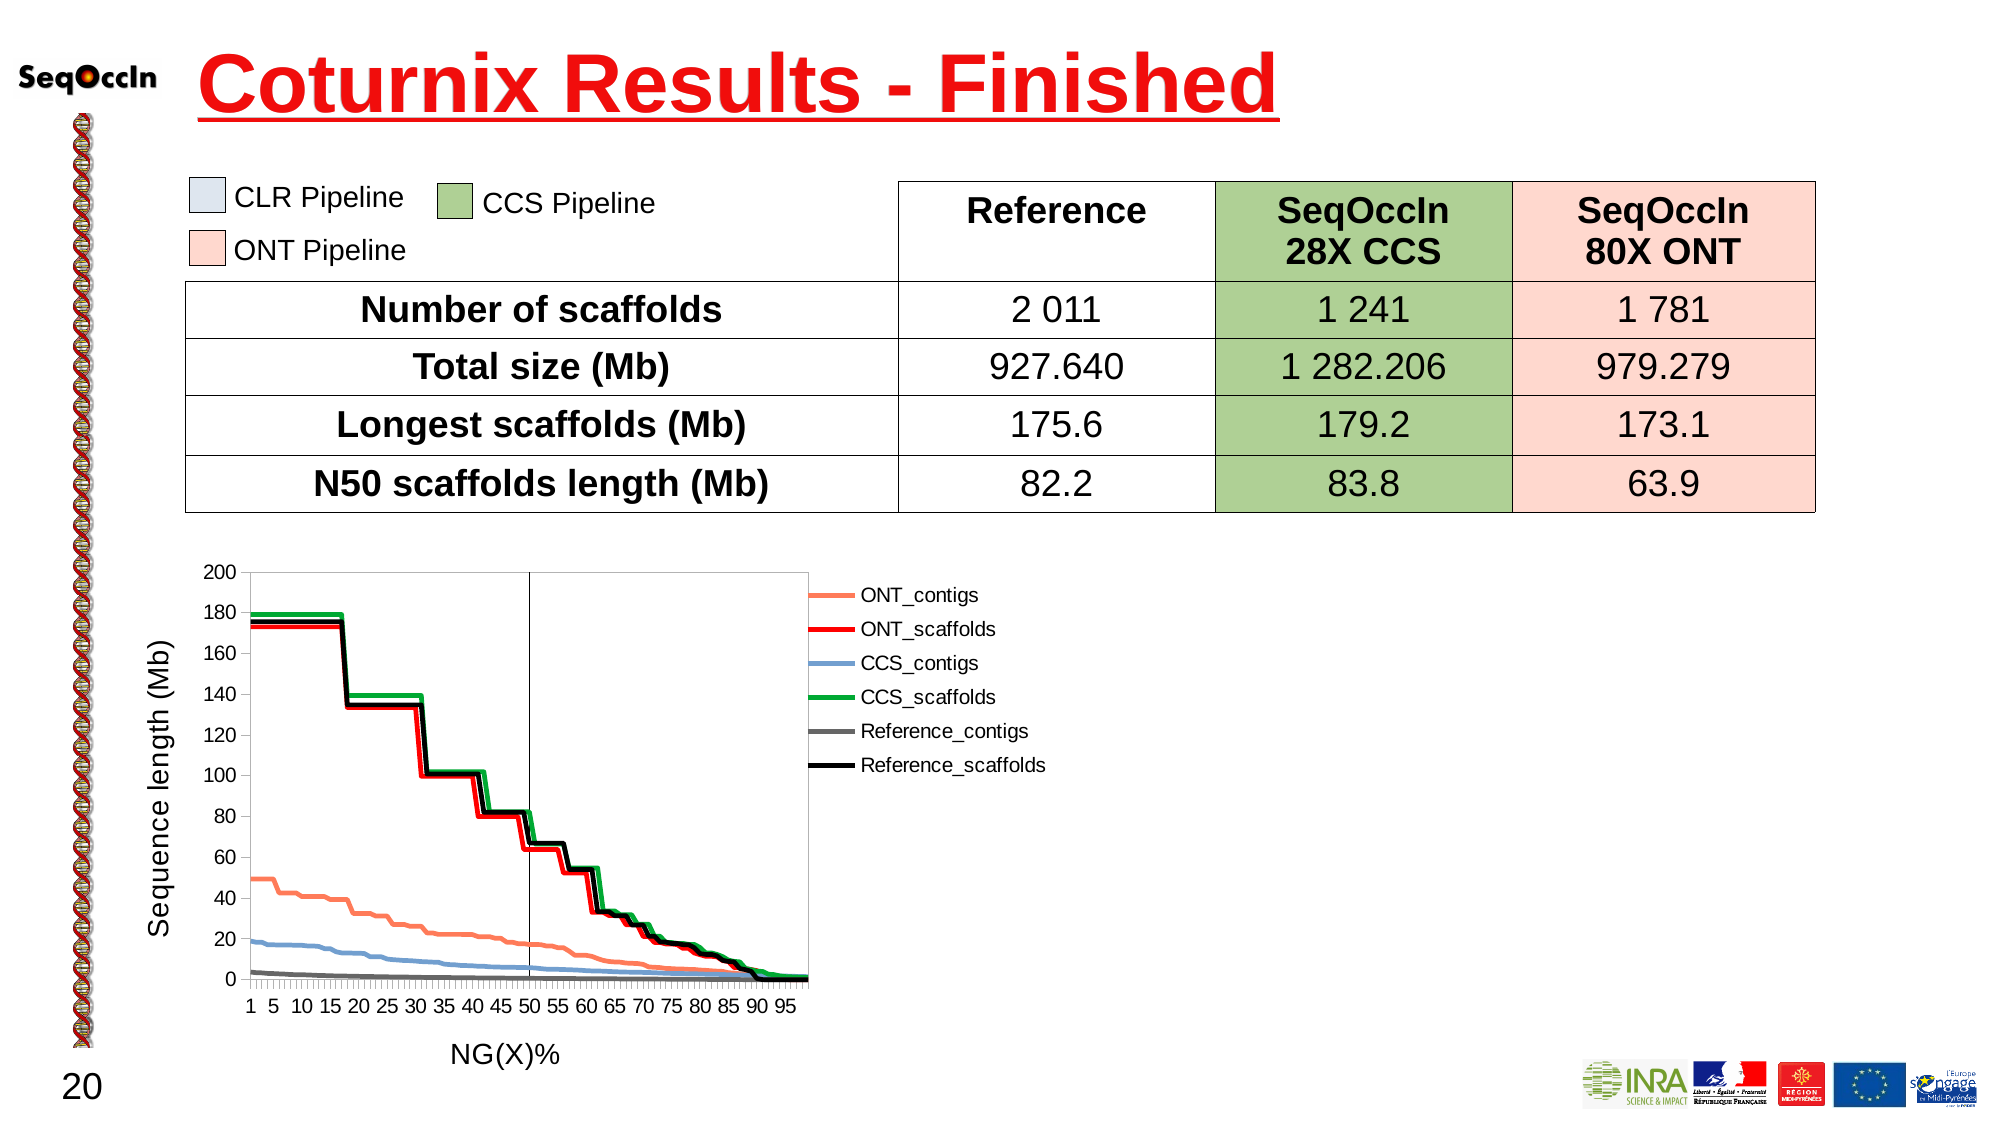

Coturnix Results - Finished
CLR Pipeline
CCS Pipeline
| | Reference | SeqOccIn 28X CCS | SeqOccIn 80X ONT |
| --- | --- | --- | --- |
| Number of scaffolds | 2 011 | 1 241 | 1 781 |
| Total size (Mb) | 927.640 | 1 282.206 | 979.279 |
| Longest scaffolds (Mb) | 175.6 | 179.2 | 173.1 |
| N50 scaffolds length (Mb) | 82.2 | 83.8 | 63.9 |
ONT Pipeline
### Chart
| Category | ONT_contigs | ONT_scaffolds | CCS_contigs | CCS_scaffolds | Reference_contigs | Reference_scaffolds |
|---|---|---|---|---|---|---|
| 1 | 49.456427 | 173.095677 | 18.996188 | 179.172397 | 3.771055 | 175.656249 |
| None | 49.456427 | 173.095677 | 18.388883 | 179.172397 | 3.473443 | 175.656249 |
| None | 49.456427 | 173.095677 | 18.388883 | 179.172397 | 3.382445 | 175.656249 |
| None | 49.456427 | 173.095677 | 17.141238 | 179.172397 | 3.099685 | 175.656249 |
| 5 | 49.456427 | 173.095677 | 17.141238 | 179.172397 | 3.016123 | 175.656249 |
| None | 42.596124 | 173.095677 | 17.048476 | 179.172397 | 2.876115 | 175.656249 |
| None | 42.596124 | 173.095677 | 17.048476 | 179.172397 | 2.772865 | 175.656249 |
| None | 42.596124 | 173.095677 | 17.009204 | 179.172397 | 2.571216 | 175.656249 |
| None | 42.596124 | 173.095677 | 16.897451 | 179.172397 | 2.485832 | 175.656249 |
| 10 | 40.778082 | 173.095677 | 16.897451 | 179.172397 | 2.463904 | 175.656249 |
| None | 40.778082 | 173.095677 | 16.579279 | 179.172397 | 2.372123 | 175.656249 |
| None | 40.778082 | 173.095677 | 16.579279 | 179.172397 | 2.25004 | 175.656249 |
| None | 40.778082 | 173.095677 | 16.318768 | 179.172397 | 2.099333 | 175.656249 |
| None | 40.778082 | 173.095677 | 15.239498 | 179.172397 | 2.039909 | 175.656249 |
| 15 | 39.348145 | 173.095677 | 15.239498 | 179.172397 | 1.962053 | 175.656249 |
| None | 39.348145 | 173.095677 | 13.733928 | 179.172397 | 1.858153 | 175.656249 |
| None | 39.348145 | 173.095677 | 13.149289 | 179.172397 | 1.843079 | 175.656249 |
| None | 39.348145 | 133.539807 | 13.149289 | 139.428177 | 1.768346 | 134.823679 |
| None | 32.534531 | 133.539807 | 13.043222 | 139.428177 | 1.725057 | 134.823679 |
| 20 | 32.534531 | 133.539807 | 13.041764 | 139.428177 | 1.667813 | 134.823679 |
| None | 32.534531 | 133.539807 | 12.832677 | 139.428177 | 1.600485 | 134.823679 |
| None | 32.534531 | 133.539807 | 11.274566 | 139.428177 | 1.568617 | 134.823679 |
| None | 31.219474 | 133.539807 | 11.274566 | 139.428177 | 1.50972 | 134.823679 |
| None | 31.219474 | 133.539807 | 11.263724 | 139.428177 | 1.477582 | 134.823679 |
| 25 | 31.219474 | 133.539807 | 10.145611 | 139.428177 | 1.439172 | 134.823679 |
| None | 27.10941 | 133.539807 | 9.863061 | 139.428177 | 1.387944 | 134.823679 |
| None | 27.10941 | 133.539807 | 9.648843 | 139.428177 | 1.351771 | 134.823679 |
| None | 27.10941 | 133.539807 | 9.418841 | 139.428177 | 1.323127 | 134.823679 |
| None | 26.211821 | 133.539807 | 9.358265 | 139.428177 | 1.288025 | 134.823679 |
| 30 | 26.211821 | 133.539807 | 9.163118 | 139.428177 | 1.236863 | 134.823679 |
| None | 26.211821 | 99.851437 | 8.893266 | 139.428177 | 1.184009 | 134.823679 |
| None | 22.945477 | 99.851437 | 8.786404 | 102.0215 | 1.152839 | 100.941466 |
| None | 22.945477 | 99.851437 | 8.656587 | 102.0215 | 1.129214 | 100.941466 |
| None | 22.259998 | 99.851437 | 8.572895 | 102.0215 | 1.099668 | 100.941466 |
| 35 | 22.259998 | 99.851437 | 7.679678 | 102.0215 | 1.07658 | 100.941466 |
| None | 22.259998 | 99.851437 | 7.420409 | 102.0215 | 1.043285 | 100.941466 |
| None | 22.258946 | 99.851437 | 7.315331 | 102.0215 | 1.017918 | 100.941466 |
| None | 22.258946 | 99.851437 | 6.99141 | 102.0215 | 0.991742 | 100.941466 |
| None | 22.153226 | 99.851437 | 6.946945 | 102.0215 | 0.962687 | 100.941466 |
| 40 | 22.153226 | 99.851437 | 6.847644 | 102.0215 | 0.941968 | 100.941466 |
| None | 21.116898 | 80.056874 | 6.631508 | 102.0215 | 0.910822 | 100.941466 |
| None | 21.116898 | 80.056874 | 6.6293 | 102.0215 | 0.88376 | 82.189922 |
| None | 21.116898 | 80.056874 | 6.342213 | 82.363999 | 0.870224 | 82.189922 |
| None | 20.346647 | 80.056874 | 6.295999 | 82.363999 | 0.836262 | 82.189922 |
| 45 | 20.346647 | 80.056874 | 6.191433 | 82.363999 | 0.815258 | 82.189922 |
| None | 18.440989 | 80.056874 | 6.140989 | 82.363999 | 0.791909 | 82.189922 |
| None | 18.440989 | 80.056874 | 6.125108 | 82.363999 | 0.761981 | 82.189922 |
| None | 17.71418 | 80.056874 | 6.046729 | 82.363999 | 0.749616 | 82.189922 |
| None | 17.71418 | 63.903639 | 5.994474 | 82.363999 | 0.737946 | 82.189922 |
| 50 | 17.27879 | 63.903639 | 5.918371 | 82.363999 | 0.717853 | 67.000979 |
| None | 17.27879 | 63.903639 | 5.785011 | 66.5155 | 0.691135 | 67.000979 |
| None | 17.213004 | 63.903639 | 5.465987 | 66.5155 | 0.676698 | 67.000979 |
| None | 16.542411 | 63.903639 | 5.200921 | 66.5155 | 0.658719 | 67.000979 |
| None | 16.542411 | 63.903639 | 5.152182 | 66.5155 | 0.637114 | 67.000979 |
| 55 | 15.71152 | 63.903639 | 5.113009 | 66.5155 | 0.613959 | 67.000979 |
| None | 15.71152 | 52.322293 | 4.994342 | 66.5155 | 0.593642 | 67.000979 |
| None | 14.018912 | 52.322293 | 4.943505 | 54.830897 | 0.572733 | 54.019043 |
| None | 12.017472 | 52.322293 | 4.804534 | 54.830897 | 0.555273 | 54.019043 |
| None | 12.017472 | 52.322293 | 4.668041 | 54.830897 | 0.535093 | 54.019043 |
| 60 | 11.970822 | 52.322293 | 4.433694 | 54.830897 | 0.520399 | 54.019043 |
| None | 11.451007 | 33.045151 | 4.338119 | 54.830897 | 0.50223 | 54.019043 |
| None | 10.369472 | 33.045151 | 4.280802 | 54.830897 | 0.489176 | 33.419797 |
| None | 9.494015 | 33.045151 | 4.203733 | 33.778 | 0.473489 | 33.419797 |
| None | 8.9716 | 31.501967 | 4.070674 | 33.778 | 0.456681 | 33.419797 |
| 65 | 8.738528 | 31.501967 | 3.935892 | 33.778 | 0.439902 | 31.416776 |
| None | 8.648783 | 31.501967 | 3.846041 | 31.875501 | 0.42636 | 31.416776 |
| None | 8.178069 | 26.952819 | 3.757146 | 31.875501 | 0.411072 | 31.416776 |
| None | 8.066669 | 26.952819 | 3.719144 | 31.875501 | 0.395237 | 26.894524 |
| None | 7.953431 | 26.952819 | 3.701433 | 27.272 | 0.379421 | 26.894524 |
| 70 | 7.542662 | 21.255703 | 3.613267 | 27.272 | 0.366189 | 26.894524 |
| None | 6.268997 | 21.255703 | 3.554832 | 27.272 | 0.348587 | 21.326773 |
| None | 6.120278 | 18.285668 | 3.445348 | 21.311 | 0.331885 | 21.326773 |
| None | 5.945214 | 18.285668 | 3.302002 | 21.311 | 0.3153 | 18.4837 |
| None | 5.538742 | 17.56444 | 3.17343 | 18.2615 | 0.301991 | 18.4837 |
| 75 | 5.44814 | 17.56444 | 3.099957 | 18.2615 | 0.285785 | 17.799862 |
| None | 5.272315 | 17.209617 | 3.057935 | 17.8325 | 0.26625 | 17.799862 |
| None | 5.253732 | 15.388898 | 3.013058 | 17.8325 | 0.249921 | 17.221944 |
| None | 5.08146 | 15.388898 | 2.972035 | 17.346 | 0.230936 | 17.221944 |
| None | 5.032953 | 13.131571 | 2.925438 | 17.346 | 0.216201 | 15.706747 |
| 80 | 4.766669 | 12.294245 | 2.863491 | 15.84 | 0.200626 | 12.824963 |
| None | 4.622528 | 11.521027 | 2.736497 | 13.168 | 0.180996 | 12.446475 |
| None | 4.379172 | 11.521027 | 2.682103 | 13.168 | 0.166137 | 12.446475 |
| None | 4.211931 | 11.233725 | 2.636136 | 12.410501 | 0.147342 | 11.69726 |
| None | 4.099188 | 9.379412 | 2.594937 | 11.349 | 0.132484 | 9.547476 |
| 85 | 3.432058 | 8.923385 | 2.458962 | 9.59326 | 0.11346 | 8.971062 |
| None | 3.287873 | 5.99687 | 2.370525 | 9.0245 | 0.093553 | 8.760791 |
| None | 2.899925 | 5.944739 | 2.318195 | 8.753 | 0.072106 | 5.496777 |
| None | 2.808137 | 5.423752 | 2.241292 | 5.5385 | 0.051304 | 4.932196 |
| None | 2.620141 | 5.028122 | 2.160772 | 4.935 | 0.024908 | 4.126574 |
| 90 | 1.927686 | 4.473638 | 2.128103 | 4.161 | 0.009959 | 0.620475 |
| None | 1.816274 | 2.86497 | 2.058336 | 4.093 | 0.003878 | 0.065619 |
| None | 1.565695 | 0.799268 | 1.96092 | 2.695 | 0.0 | 0.018237 |
| None | 1.47656 | 0.239389 | 1.899133 | 2.536474 | 0.0 | 0.0 |
| None | 1.258506 | 0.143868 | 1.847469 | 1.909058 | 0.0 | 0.0 |
| 95 | 1.104999 | 0.079015 | 1.806718 | 1.537822 | 0.0 | 0.0 |
| None | 1.035355 | 0.041587 | 1.741811 | 1.436722 | 0.0 | 0.0 |
| None | 0.628292 | 0.016164 | 1.633653 | 1.325625 | 0.0 | 0.0 |
| None | 0.478635 | 0.0 | 1.578713 | 1.20931 | 0.0 | 0.0 |
| None | 0.303319 | 0.0 | 1.506285 | 1.098 | 0.0 | 0.0 |